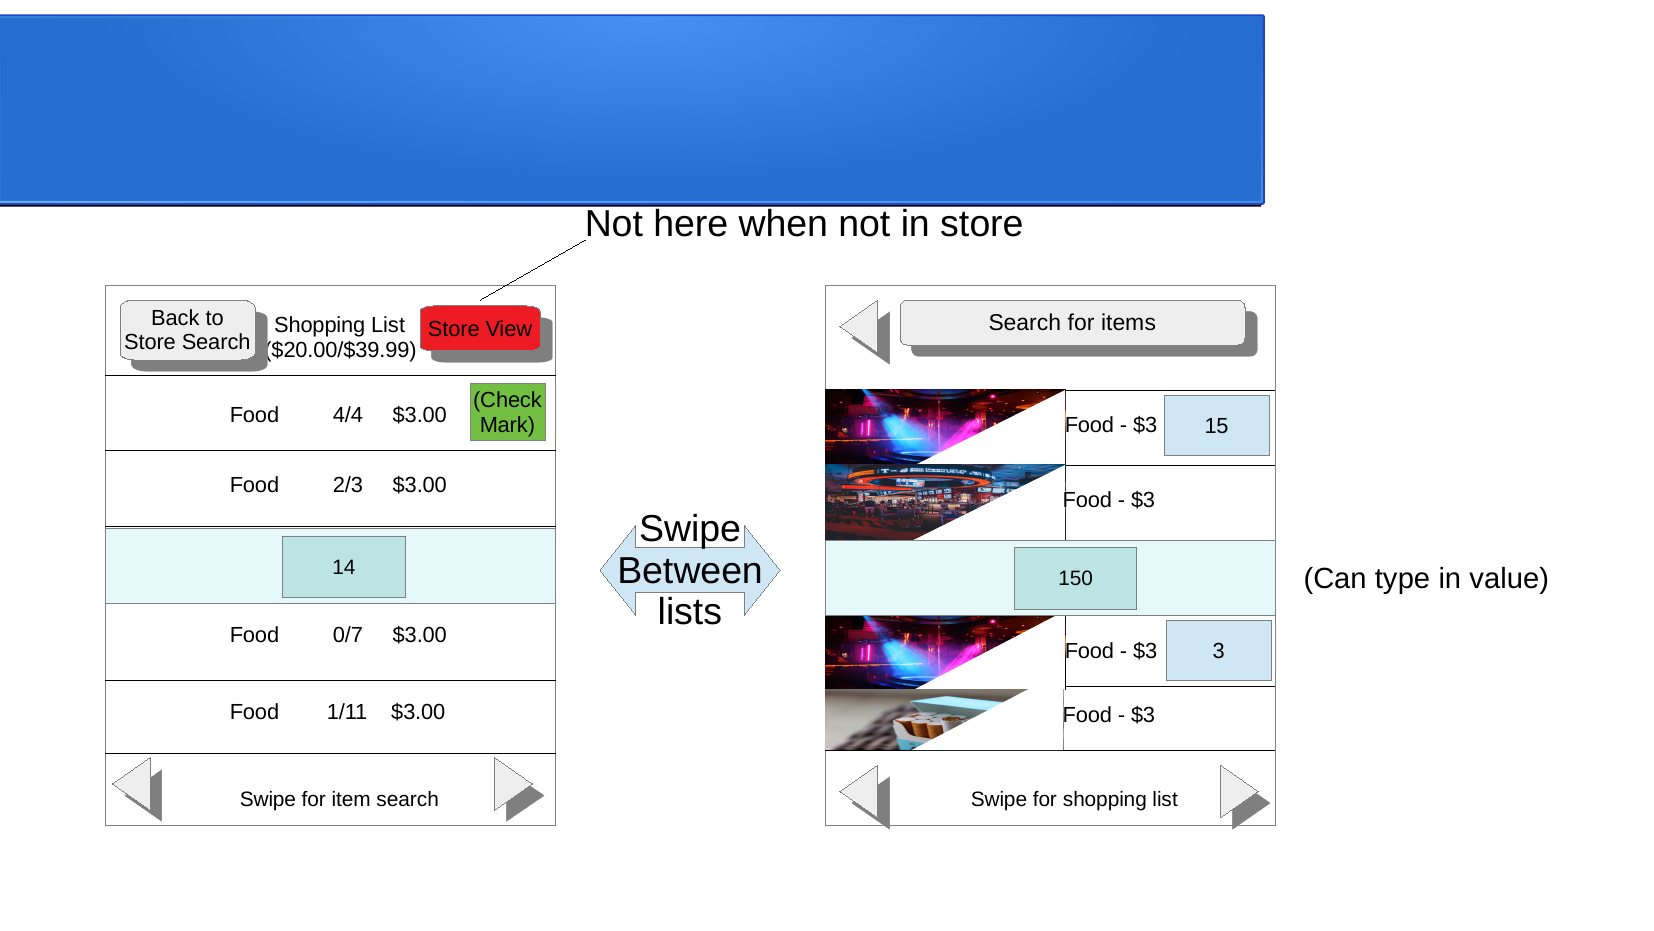

Not here when not in store
Back to
Store Search
Search for items
Shopping List
Store View
($20.00/$39.99)
(Check
Mark)
Food 4/4 $3.00
15
Food - $3
Food 2/3 $3.00
Food - $3
Swipe
Between
lists
14
150
(Can type in value)
Food 0/7 $3.00
3
Food - $3
Food 1/11 $3.00
Food - $3
Swipe for item search
Swipe for shopping list